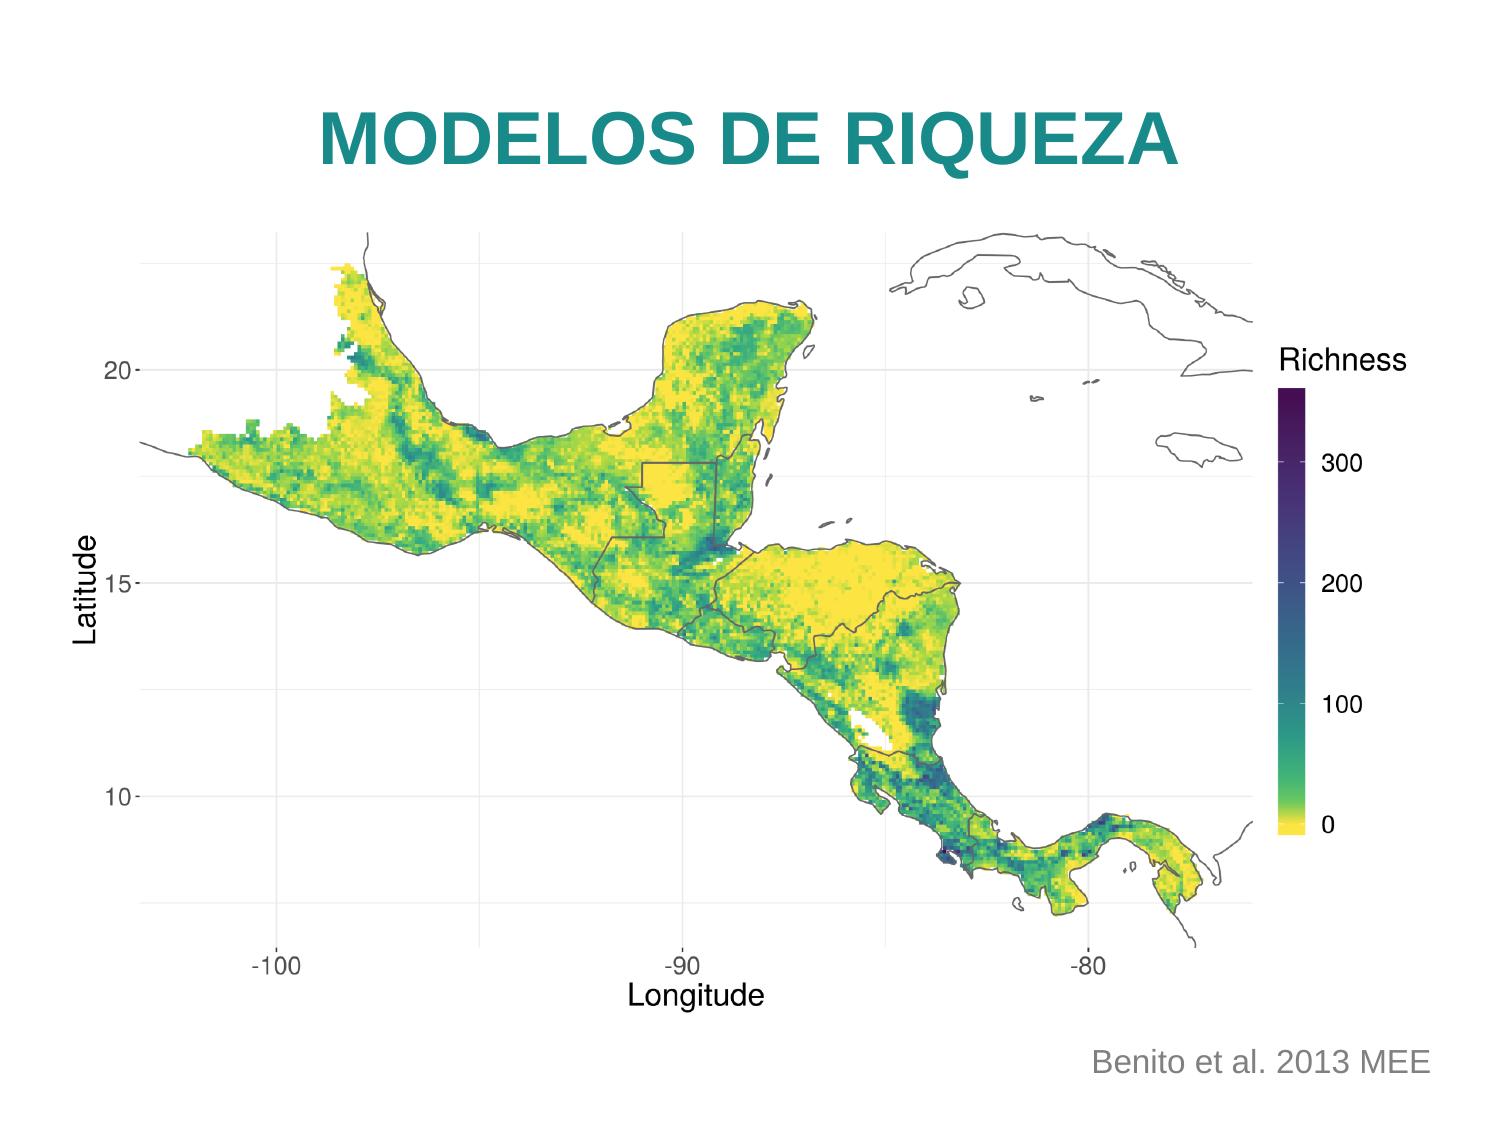

# MODELOS DE RIQUEZA
Benito et al. 2013 MEE